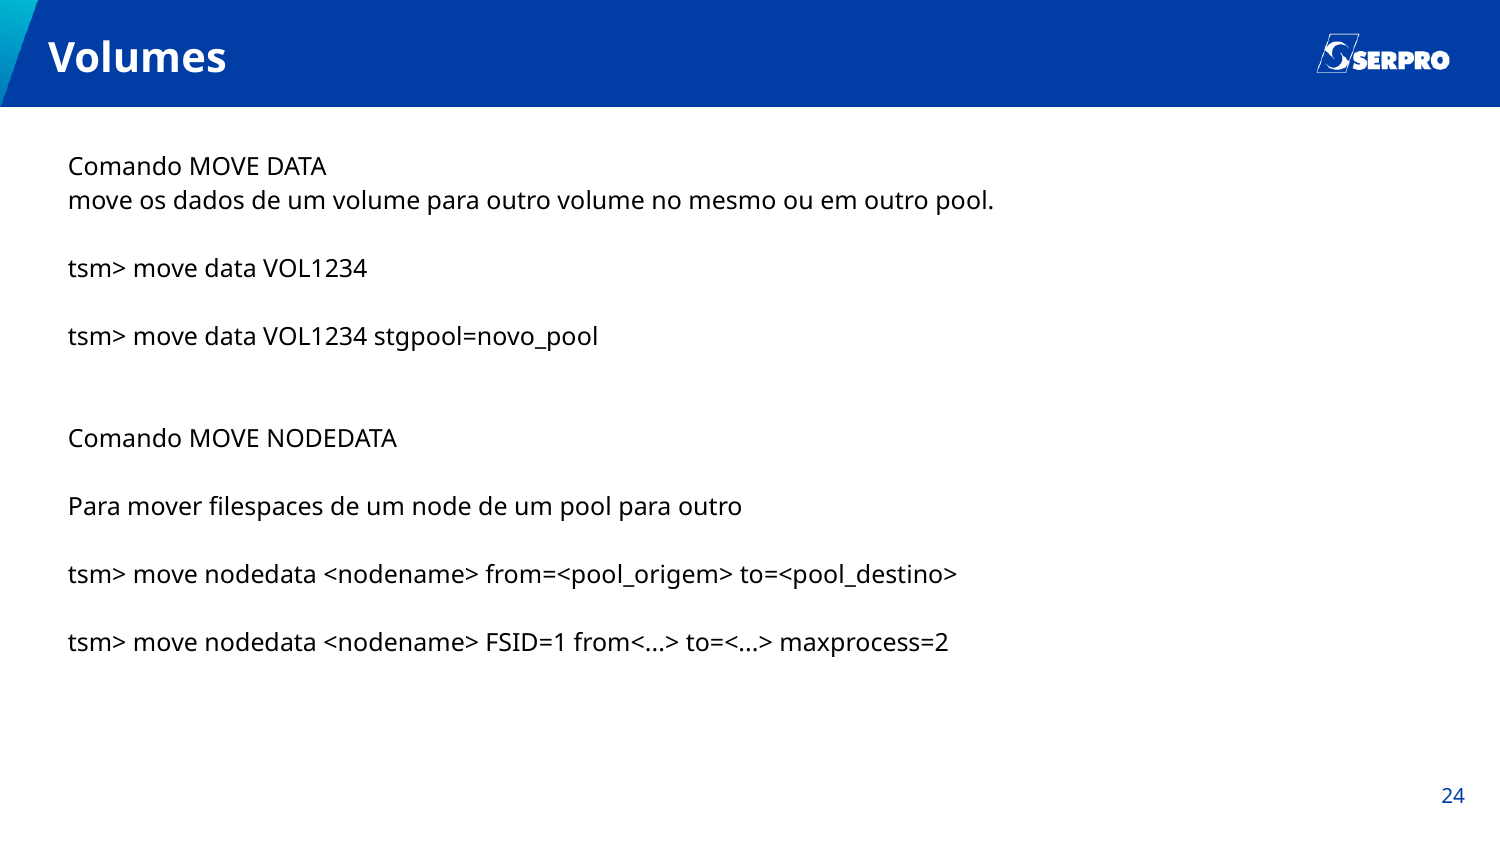

# Volumes
Comando MOVE DATA
move os dados de um volume para outro volume no mesmo ou em outro pool.
tsm> move data VOL1234
tsm> move data VOL1234 stgpool=novo_pool
Comando MOVE NODEDATA
Para mover filespaces de um node de um pool para outro
tsm> move nodedata <nodename> from=<pool_origem> to=<pool_destino>
tsm> move nodedata <nodename> FSID=1 from<...> to=<...> maxprocess=2